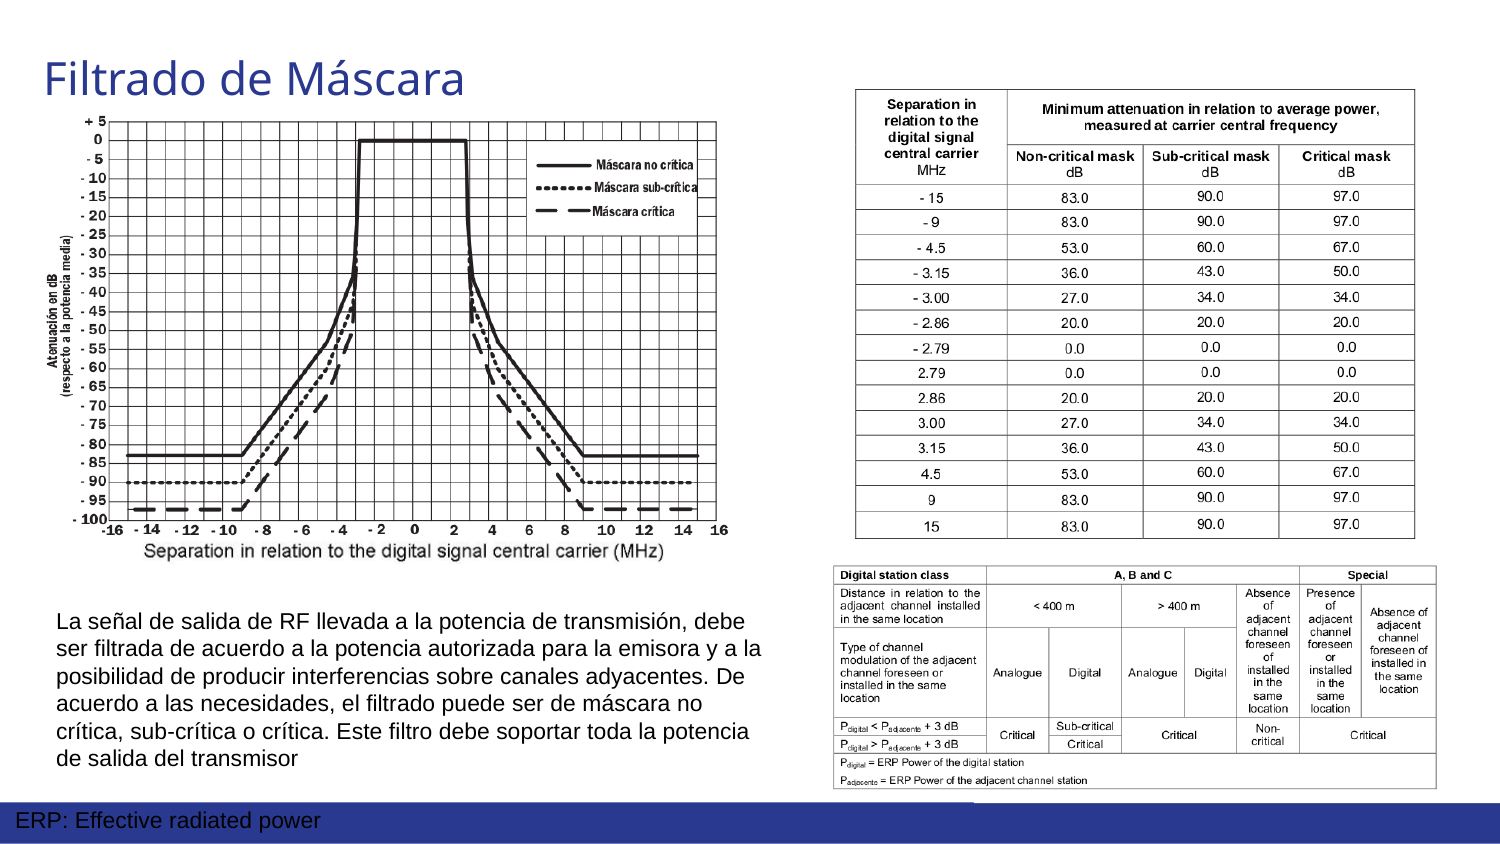

# Filtrado de Máscara
La señal de salida de RF llevada a la potencia de transmisión, debe ser filtrada de acuerdo a la potencia autorizada para la emisora y a la posibilidad de producir interferencias sobre canales adyacentes. De acuerdo a las necesidades, el filtrado puede ser de máscara no crítica, sub-crítica o crítica. Este filtro debe soportar toda la potencia de salida del transmisor
ERP: Effective radiated power